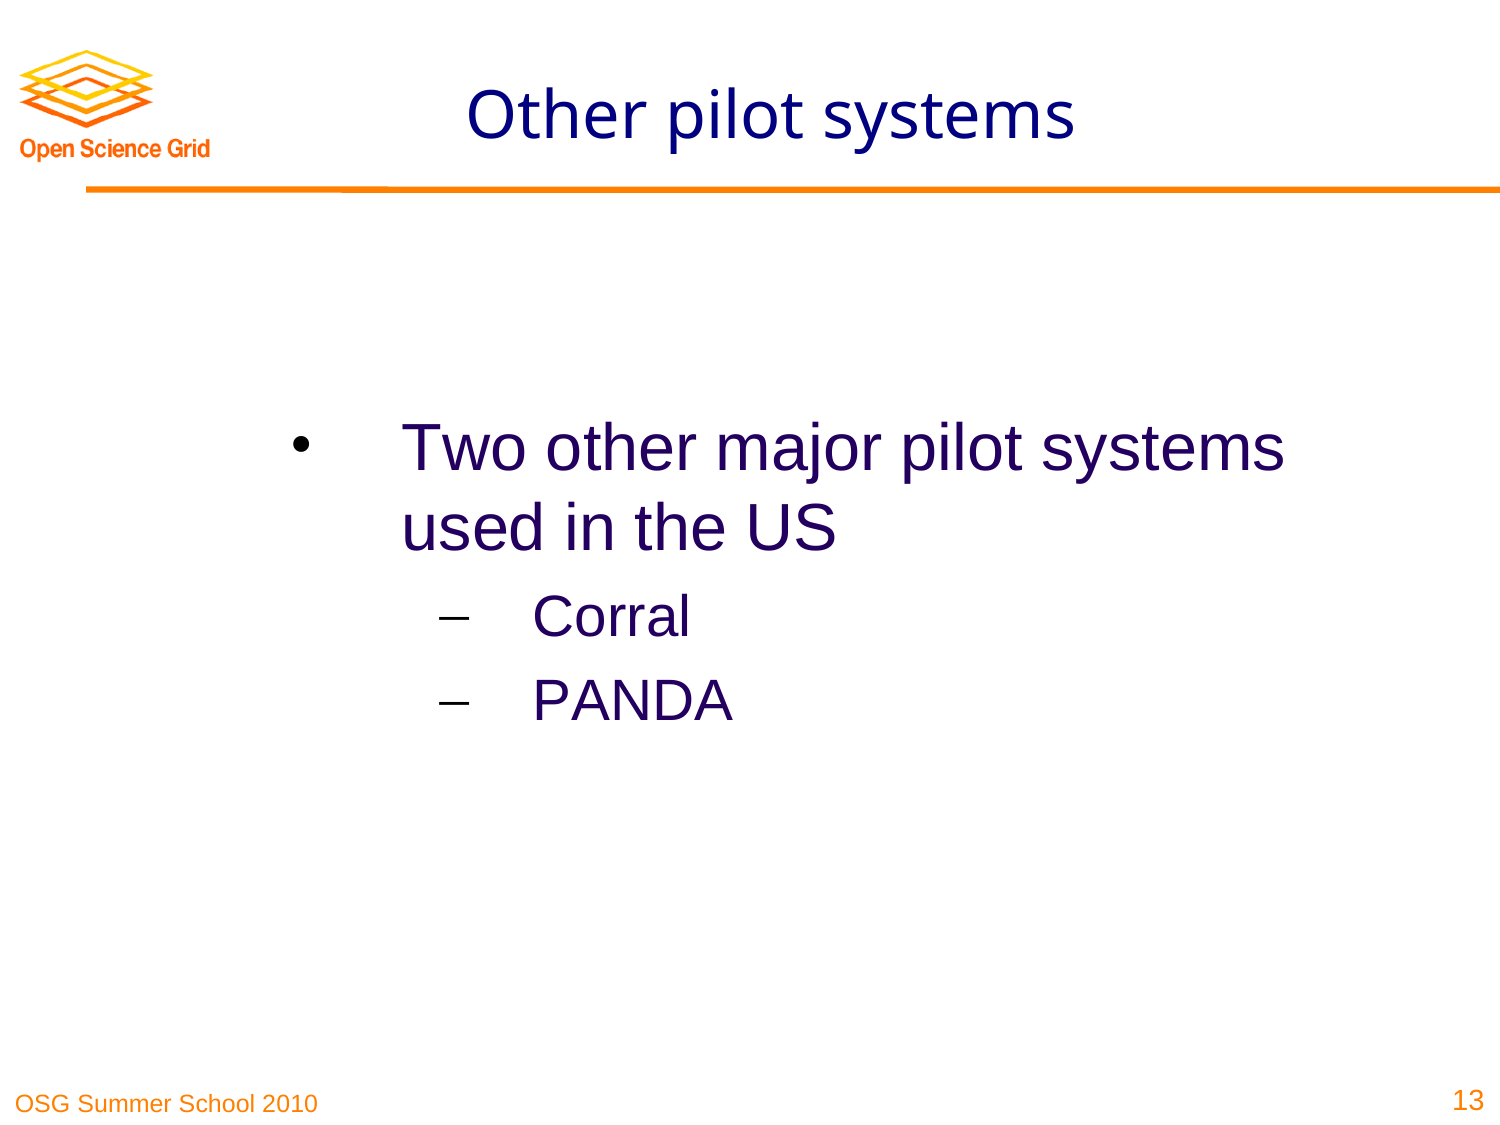

# Other pilot systems
Two other major pilot systems
used in the US
Corral
PANDA
13